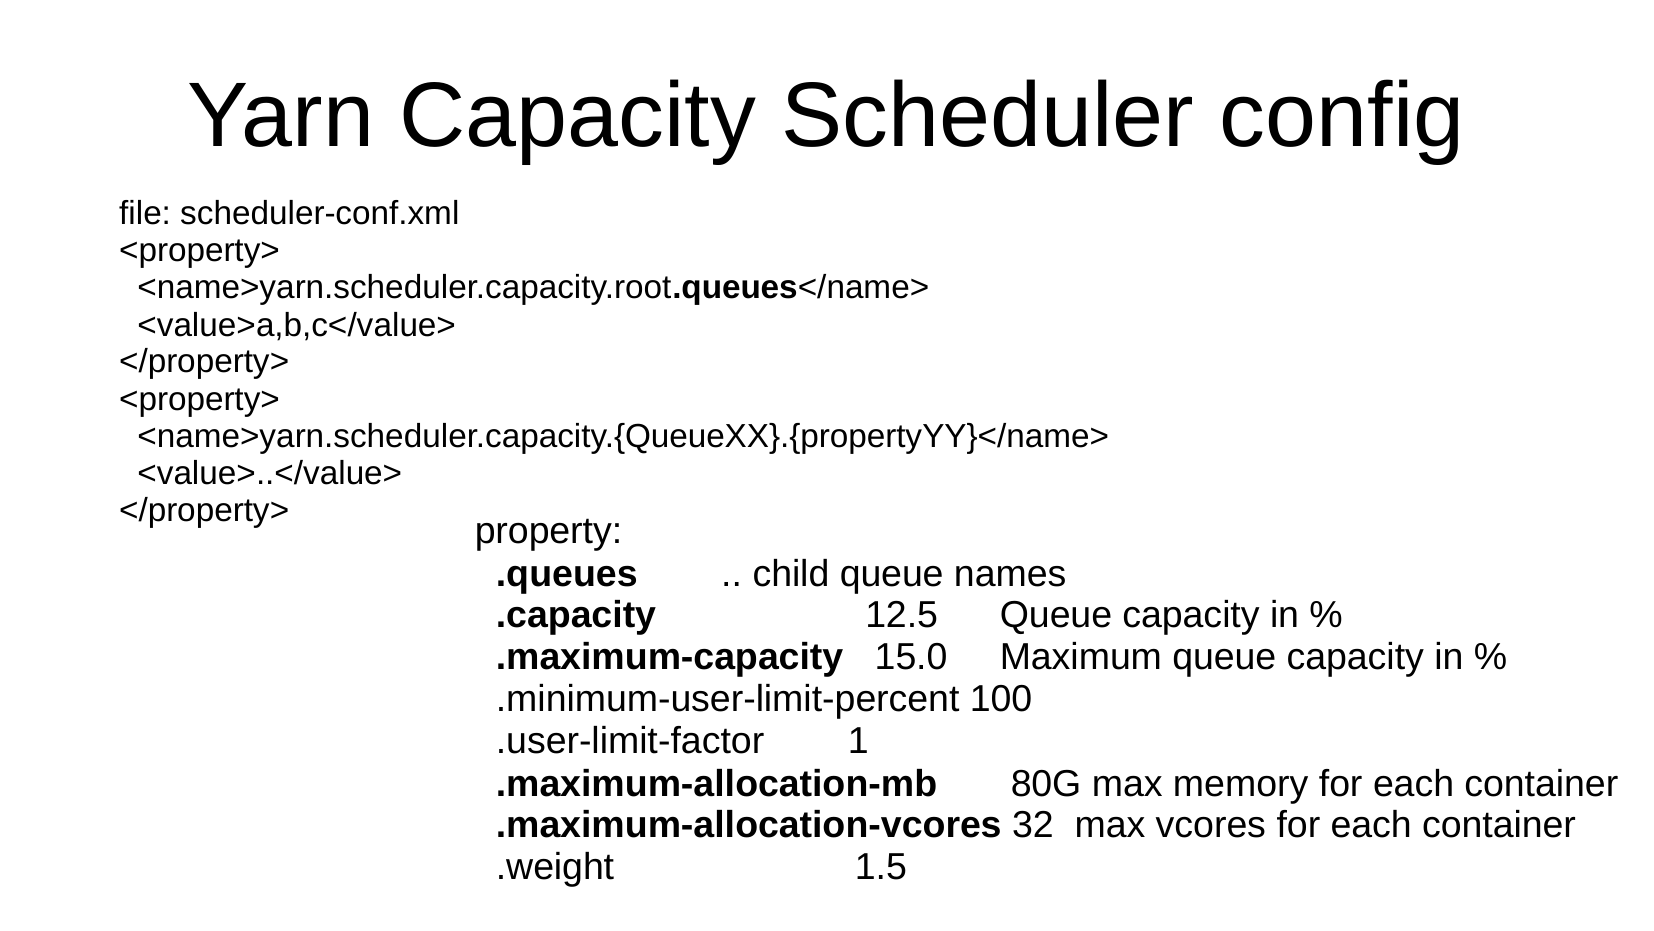

# Yarn Capacity Scheduler config
file: scheduler-conf.xml
<property>
 <name>yarn.scheduler.capacity.root.queues</name>
 <value>a,b,c</value>
</property>
<property>
 <name>yarn.scheduler.capacity.{QueueXX}.{propertyYY}</name>
 <value>..</value>
</property>
property:
 .queues .. child queue names
 .capacity 12.5 	Queue capacity in %
 .maximum-capacity 15.0	Maximum queue capacity in %
 .minimum-user-limit-percent 100
 .user-limit-factor 1
 .maximum-allocation-mb 80G max memory for each container
 .maximum-allocation-vcores 32 max vcores for each container
 .weight 1.5